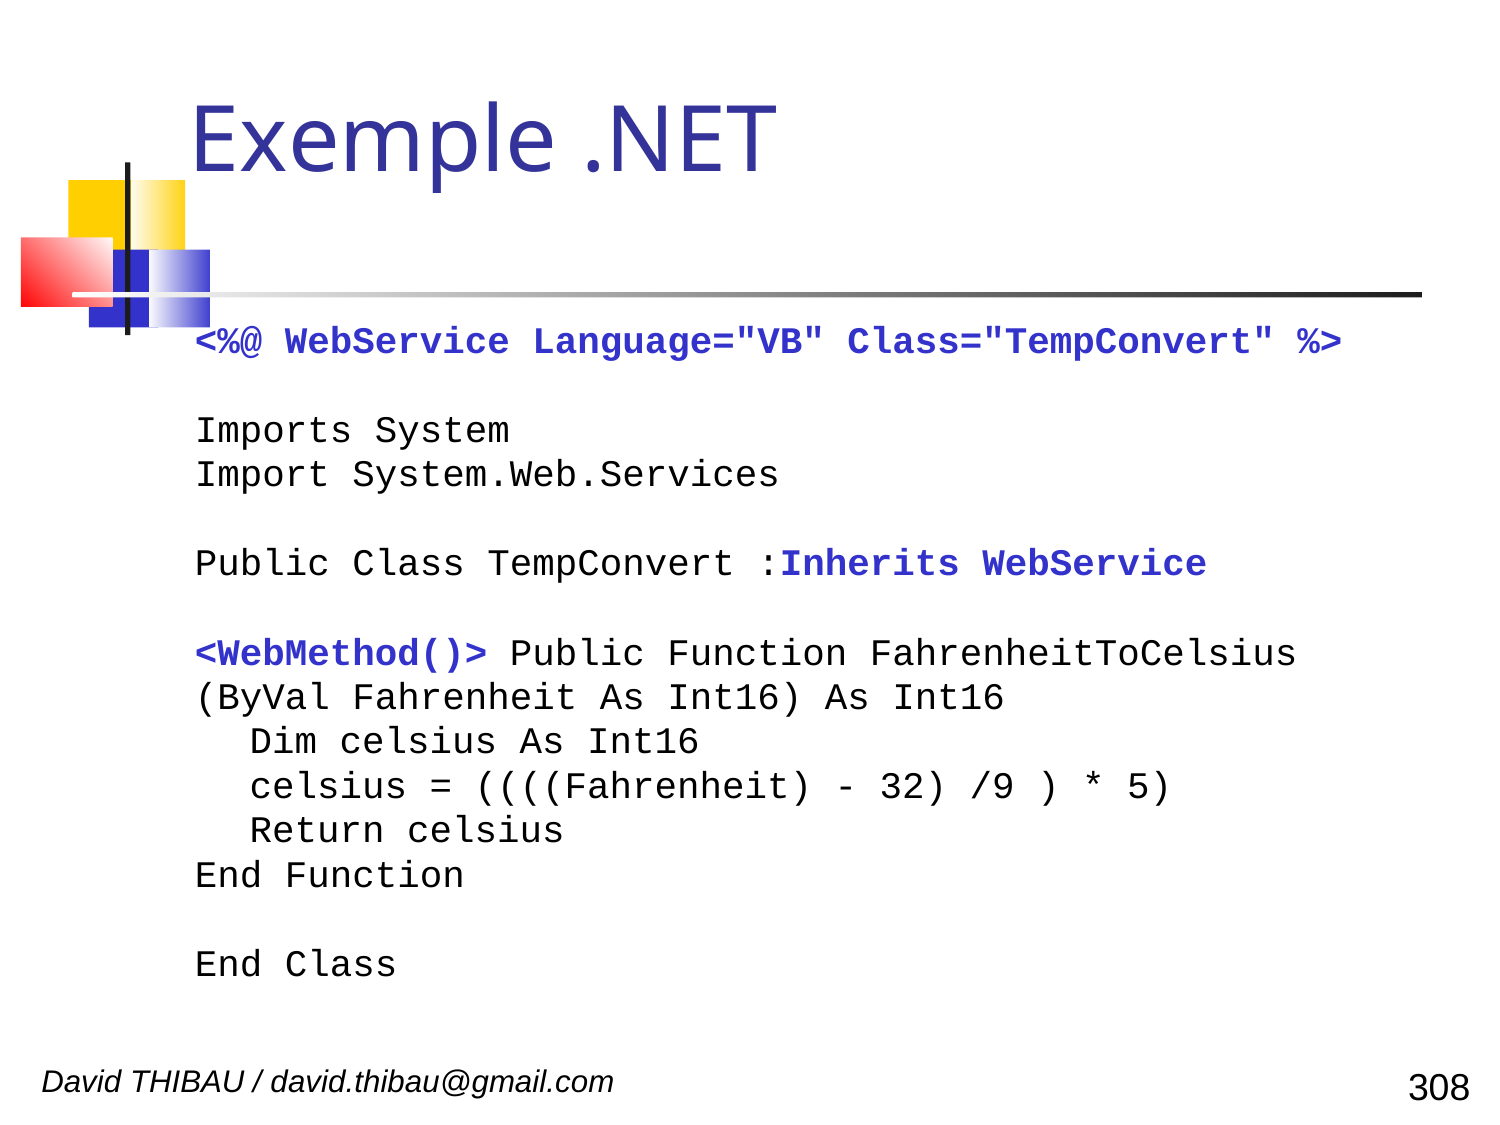

# Exemple .NET
<%@ WebService Language="VB" Class="TempConvert" %>
Imports System
Import System.Web.Services
Public Class TempConvert :Inherits WebService
<WebMethod()> Public Function FahrenheitToCelsius
(ByVal Fahrenheit As Int16) As Int16
	Dim celsius As Int16
	celsius = ((((Fahrenheit) - 32) /9 ) * 5)
	Return celsius
End Function
End Class